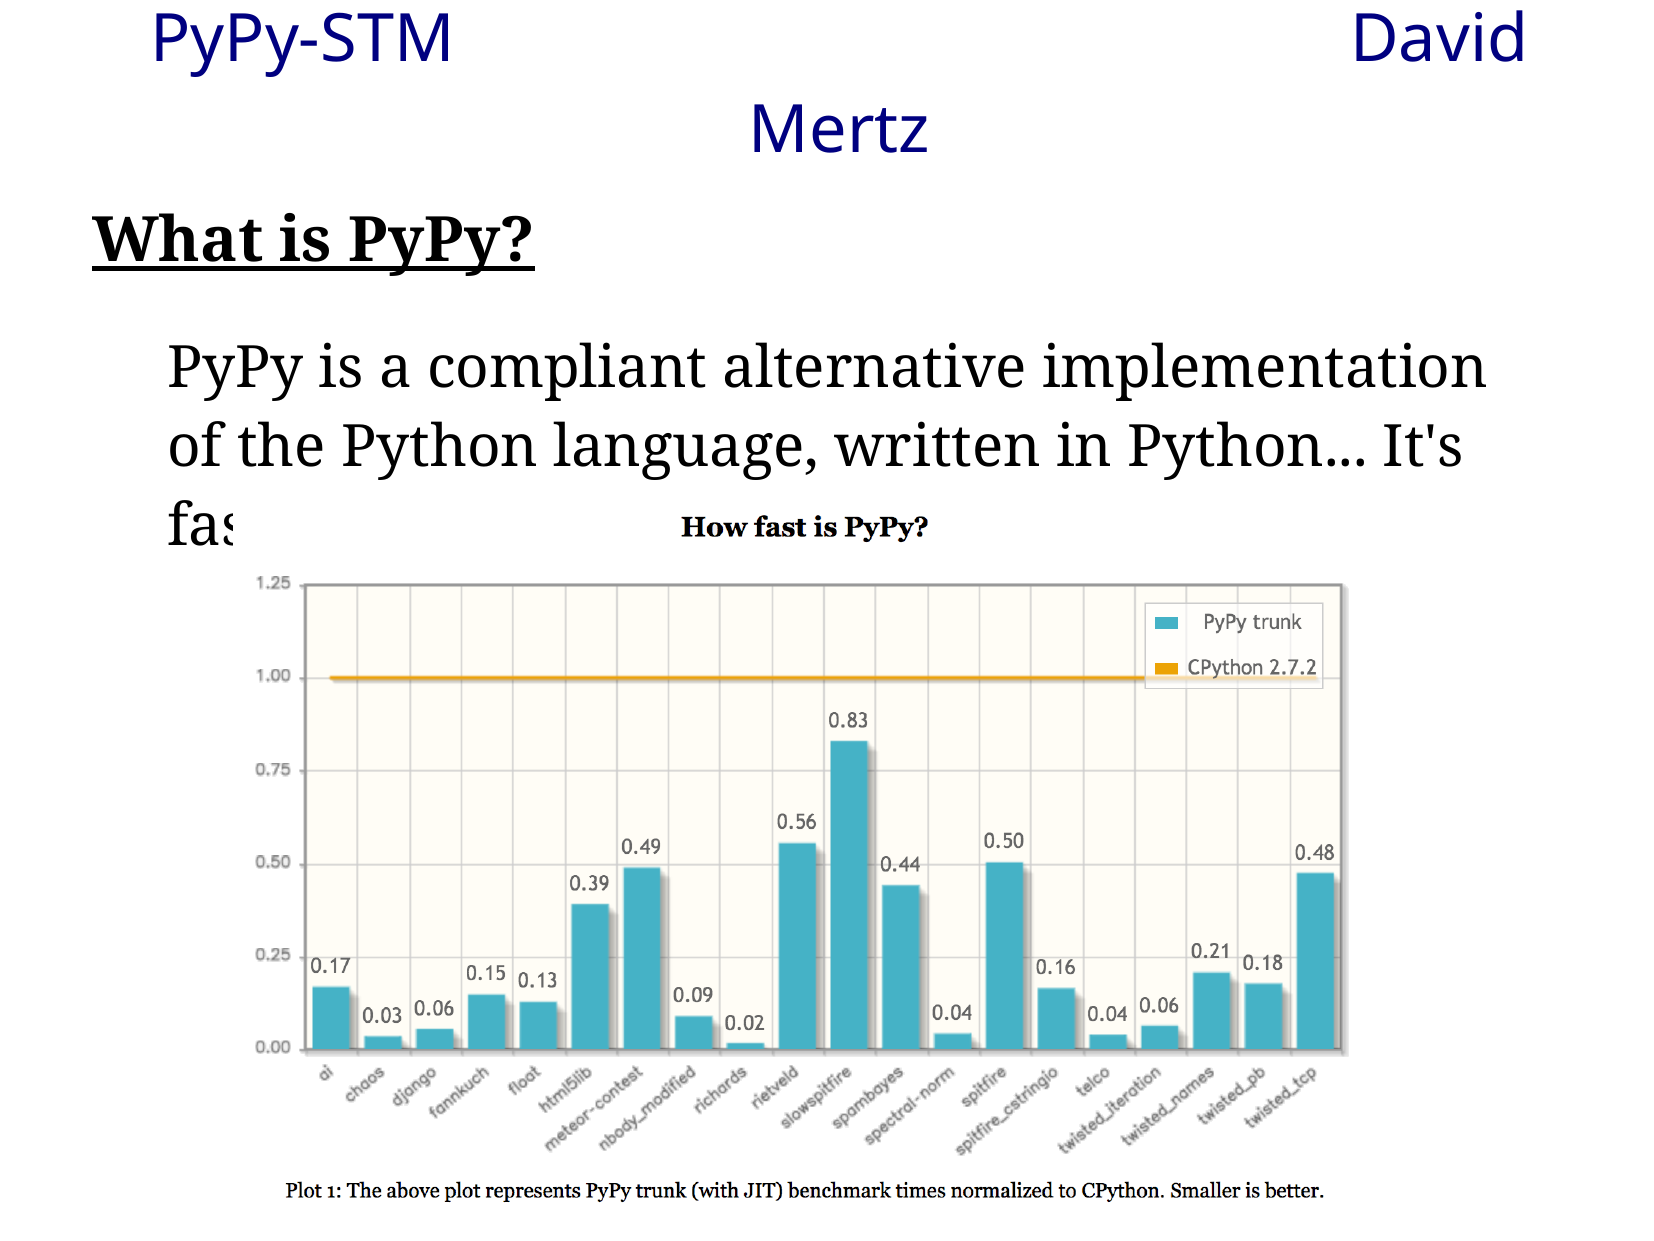

PyPy-STM												David Mertz
# What is PyPy?
PyPy is a compliant alternative implementation of the Python language, written in Python... It's fast!